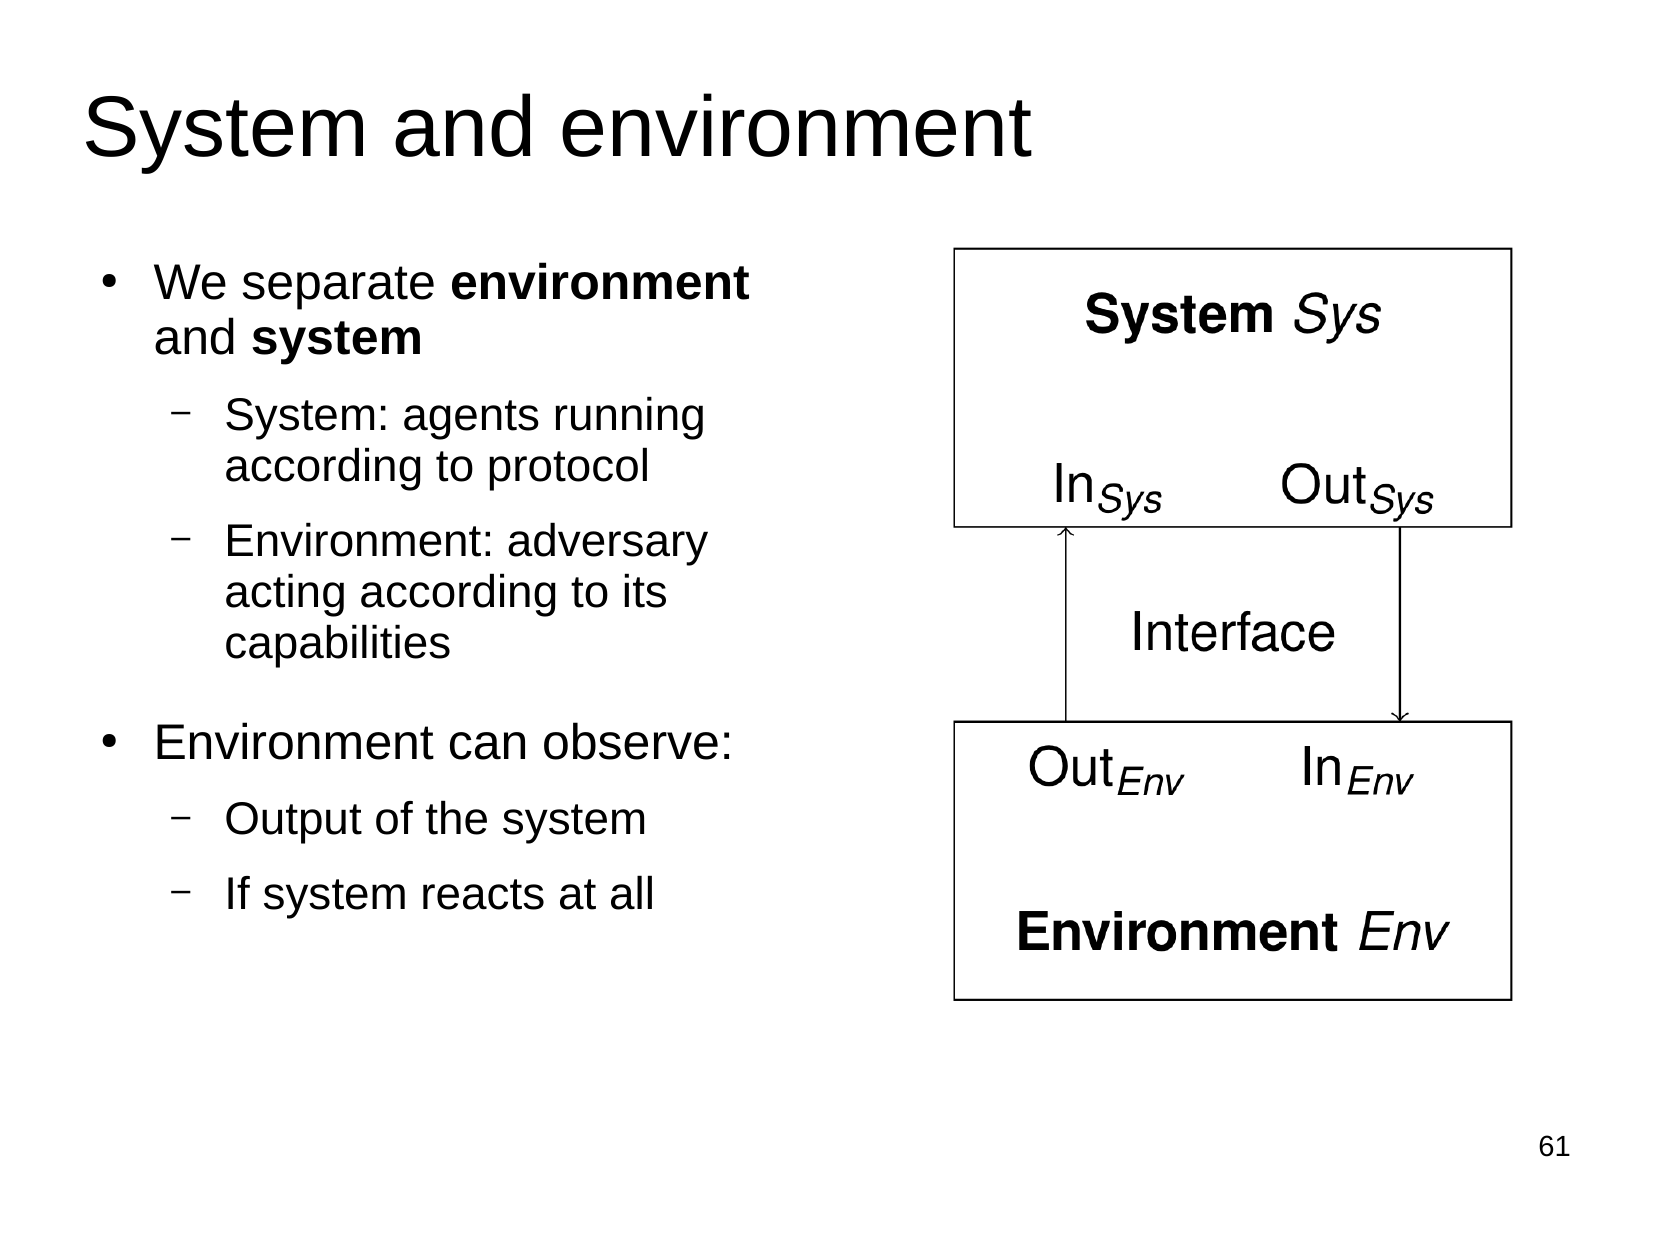

# System and environment
We separate environment and system
System: agents running according to protocol
Environment: adversary acting according to its capabilities
Environment can observe:
Output of the system
If system reacts at all
61